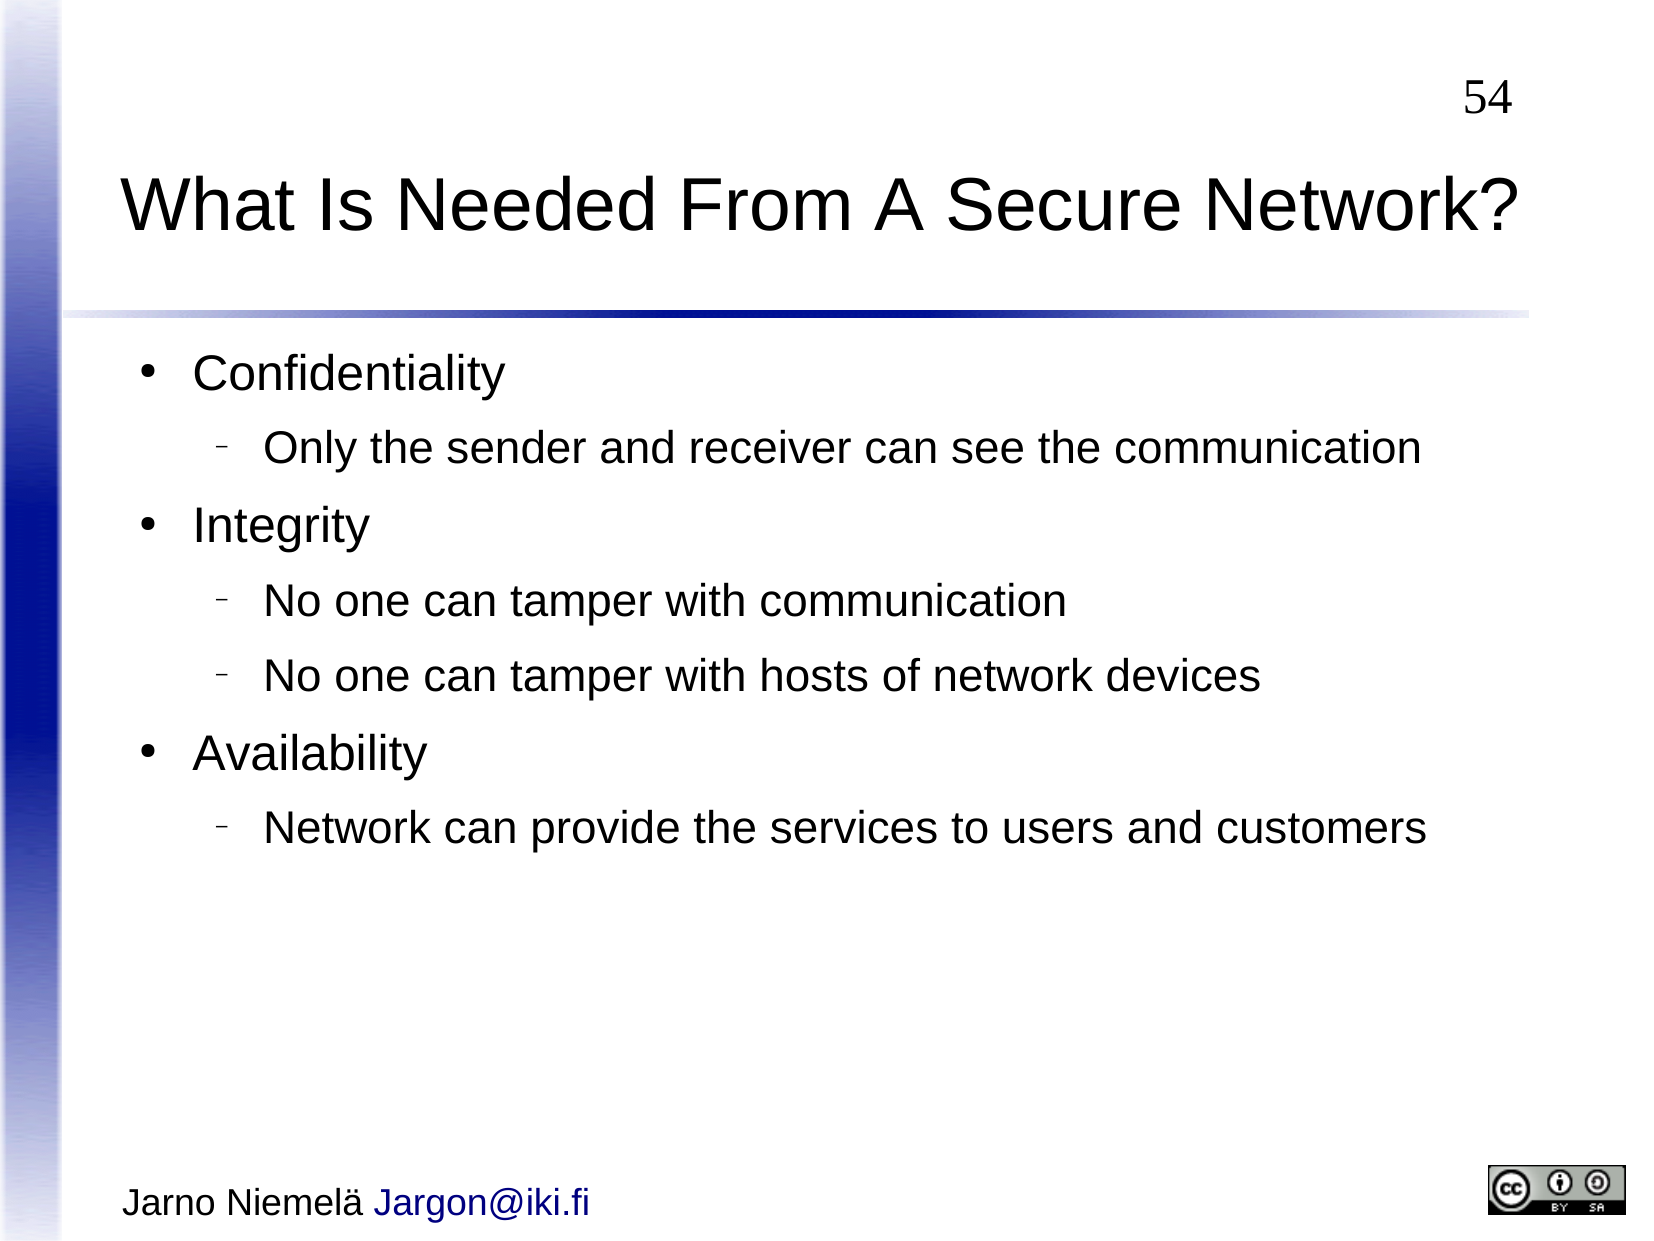

# What Is Needed From A Secure Network?
Confidentiality
Only the sender and receiver can see the communication
Integrity
No one can tamper with communication
No one can tamper with hosts of network devices
Availability
Network can provide the services to users and customers